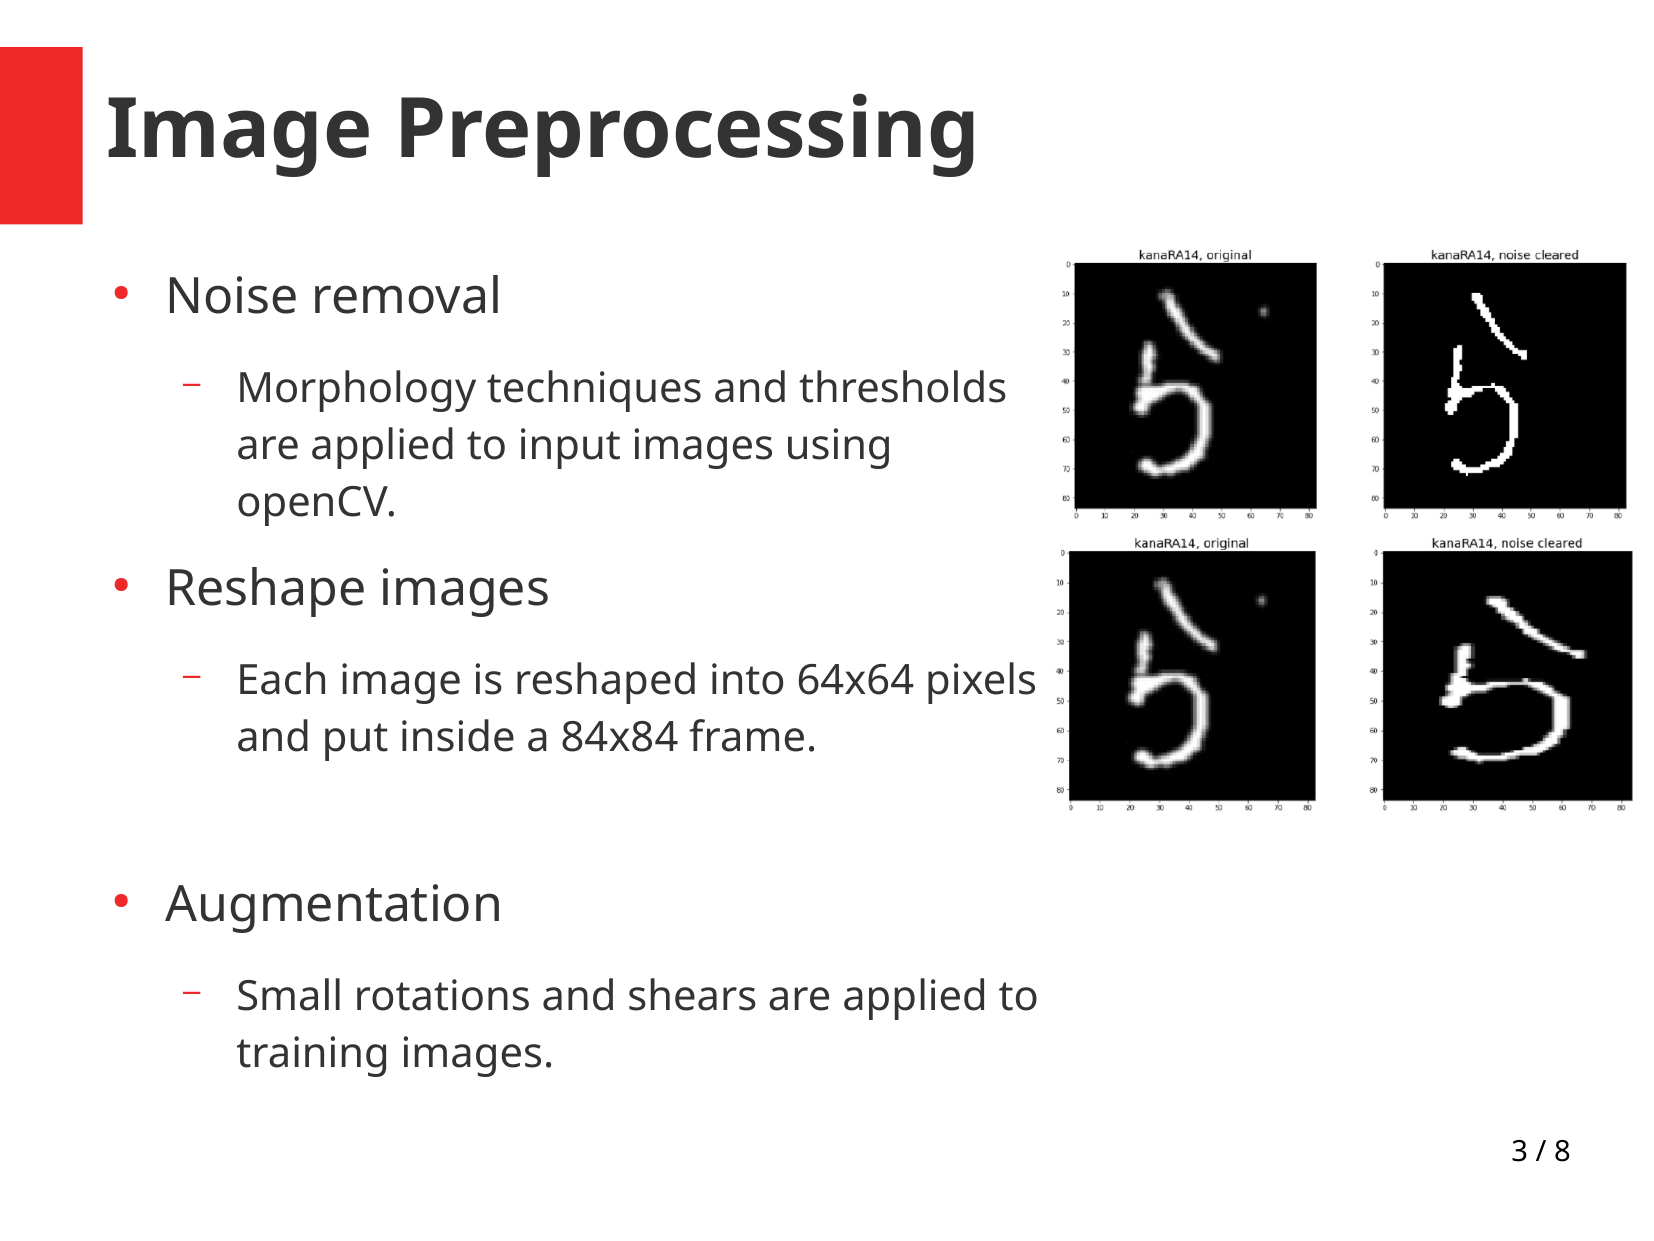

# Image Preprocessing
Noise removal
Morphology techniques and thresholds are applied to input images using openCV.
Reshape images
Each image is reshaped into 64x64 pixels and put inside a 84x84 frame.
Augmentation
Small rotations and shears are applied to training images.
3